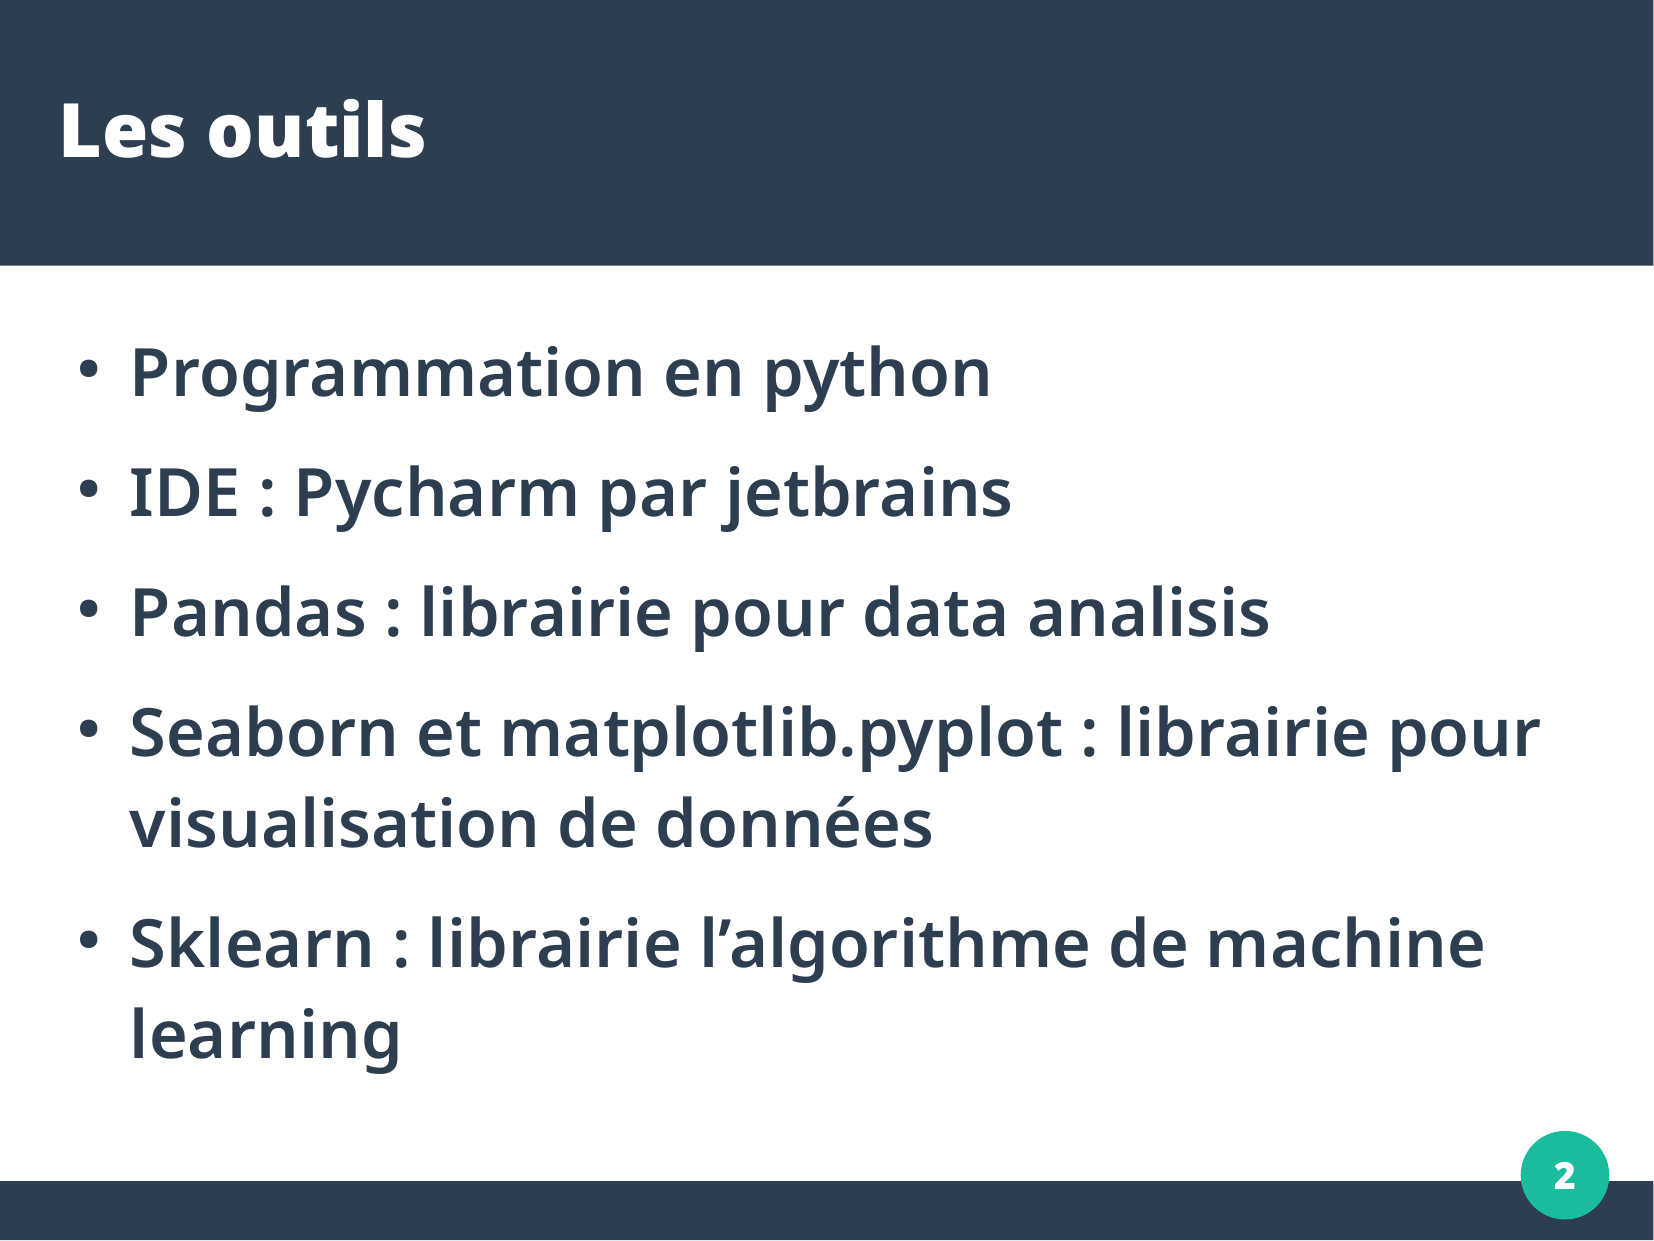

# Les outils
Programmation en python
IDE : Pycharm par jetbrains
Pandas : librairie pour data analisis
Seaborn et matplotlib.pyplot : librairie pour visualisation de données
Sklearn : librairie l’algorithme de machine learning
2